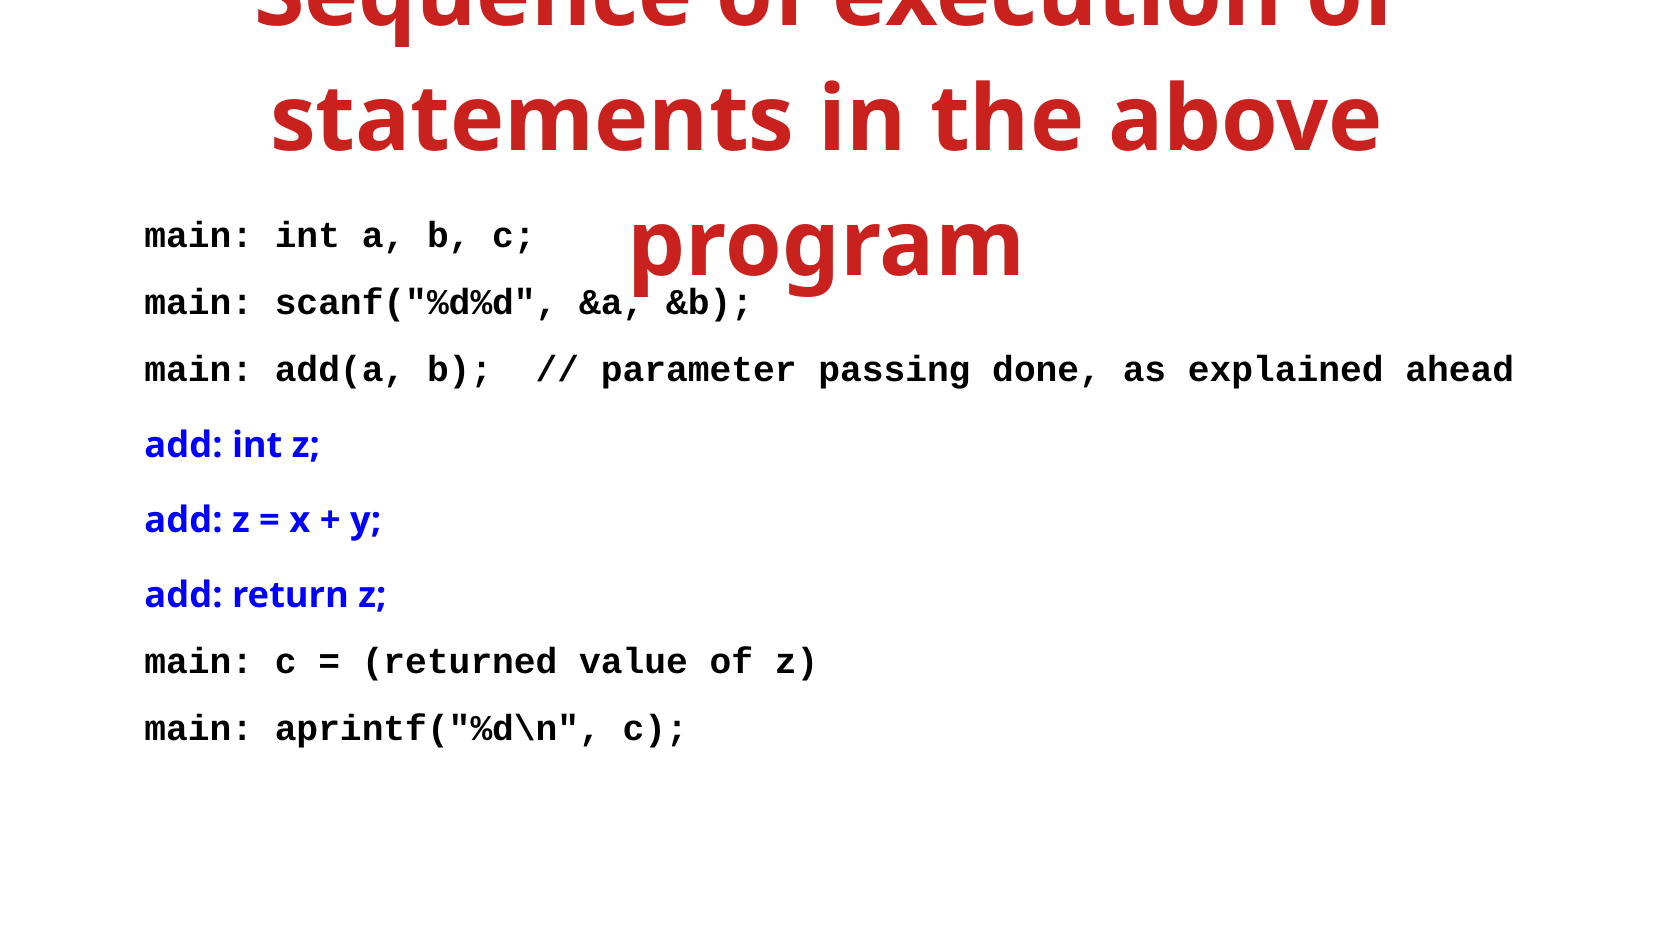

# Sequence of execution of statements in the above program
main: int a, b, c;
main: scanf("%d%d", &a, &b);
main: add(a, b); // parameter passing done, as explained ahead
add: int z;
add: z = x + y;
add: return z;
main: c = (returned value of z)
main: aprintf("%d\n", c);